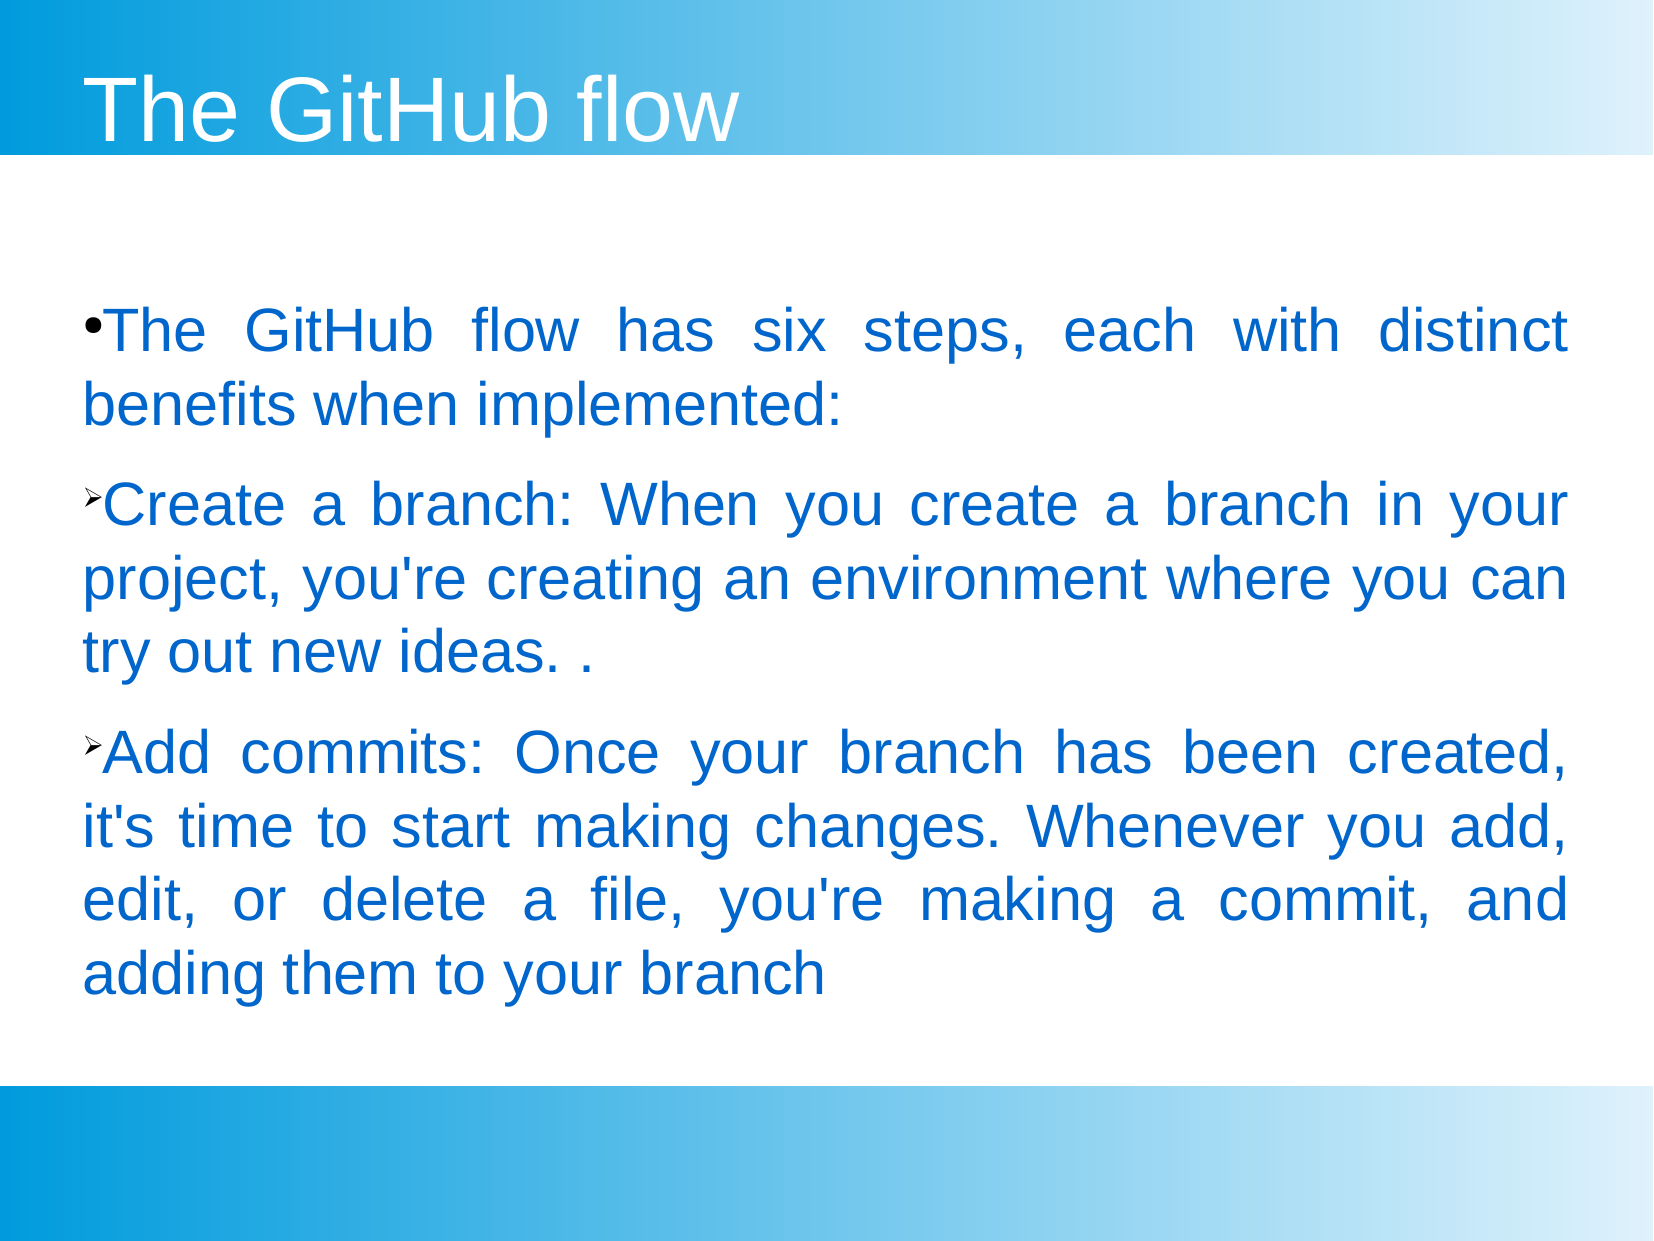

# The GitHub flow
The GitHub flow has six steps, each with distinct benefits when implemented:
Create a branch: When you create a branch in your project, you're creating an environment where you can try out new ideas. .
Add commits: Once your branch has been created, it's time to start making changes. Whenever you add, edit, or delete a file, you're making a commit, and adding them to your branch